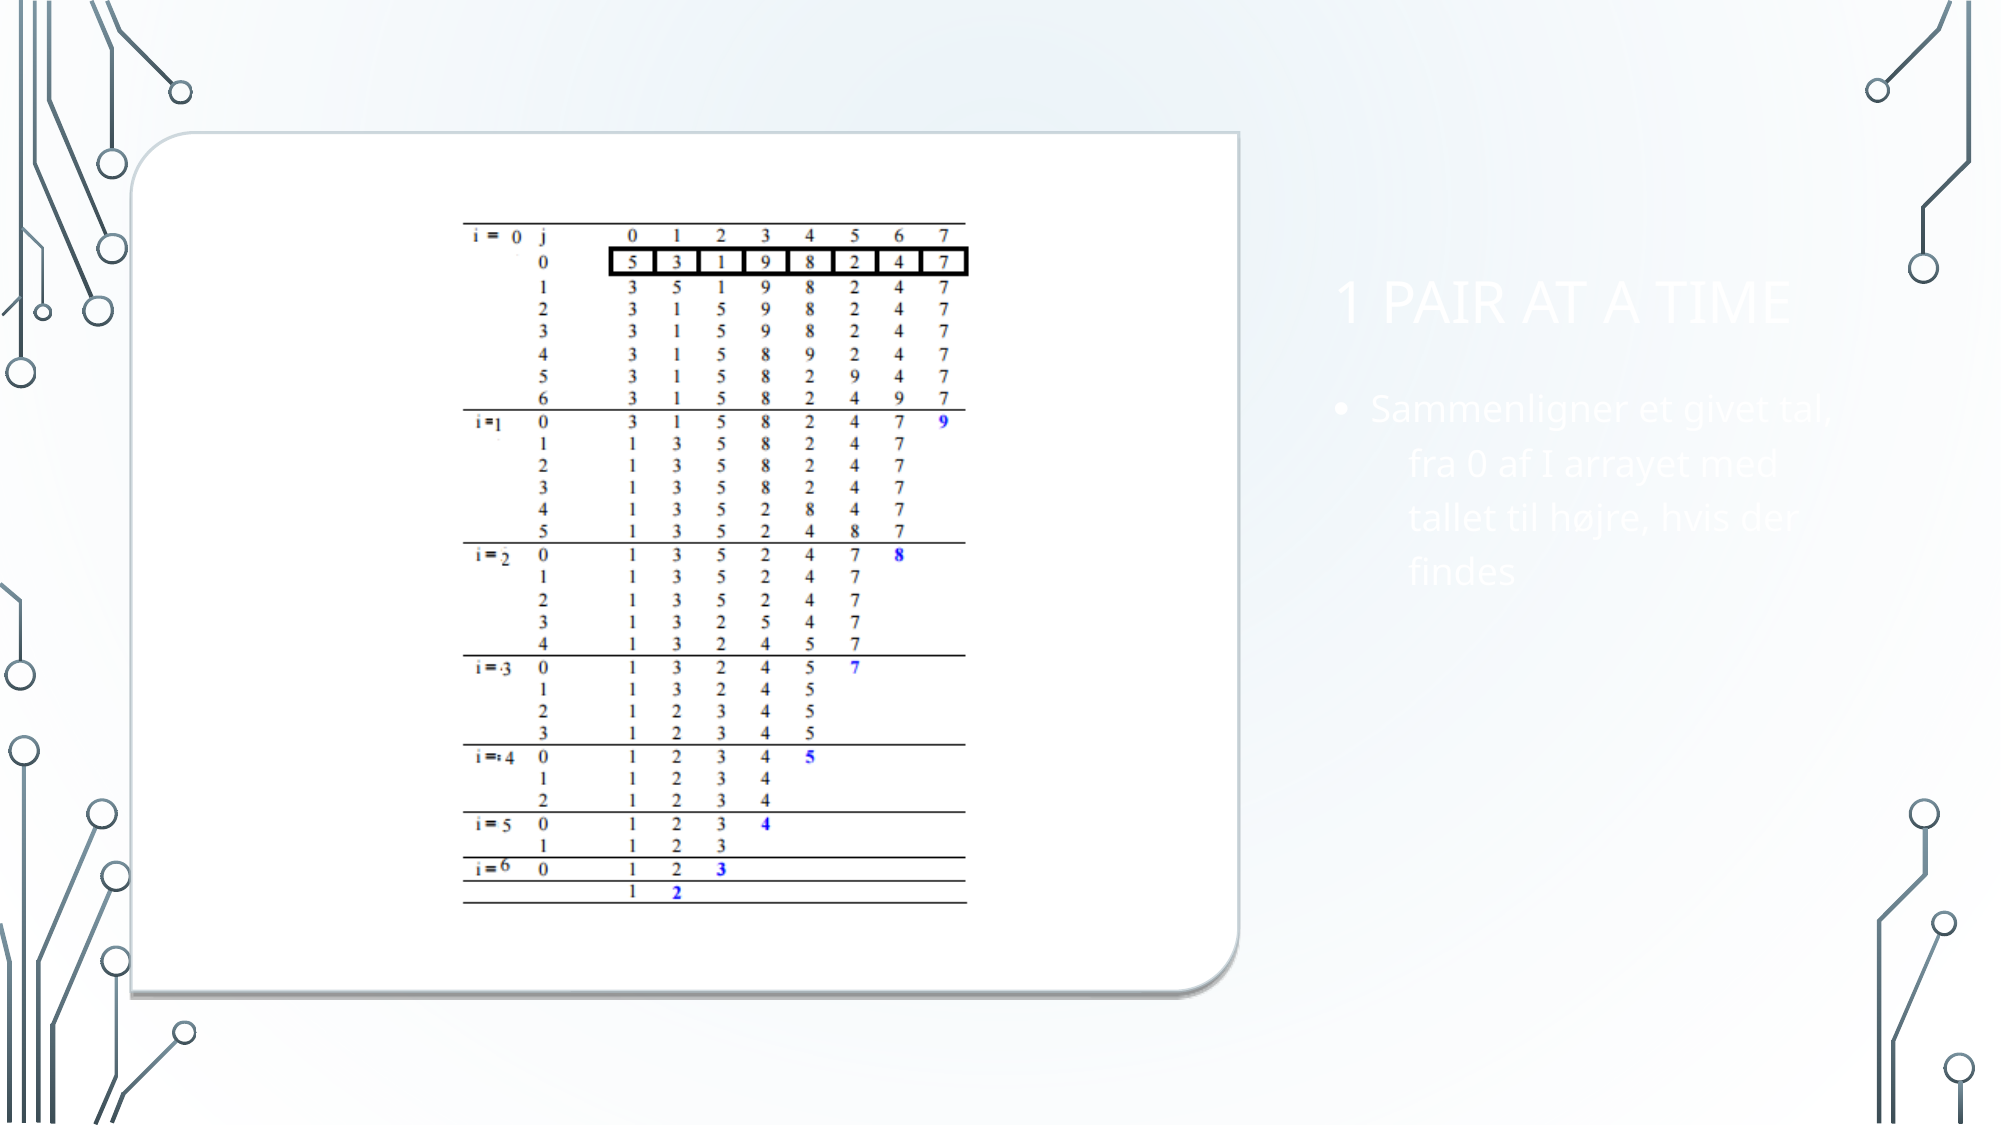

# 1 pair at a time
Sammenligner et givet tal, fra 0 af I arrayet med tallet til højre, hvis der findes